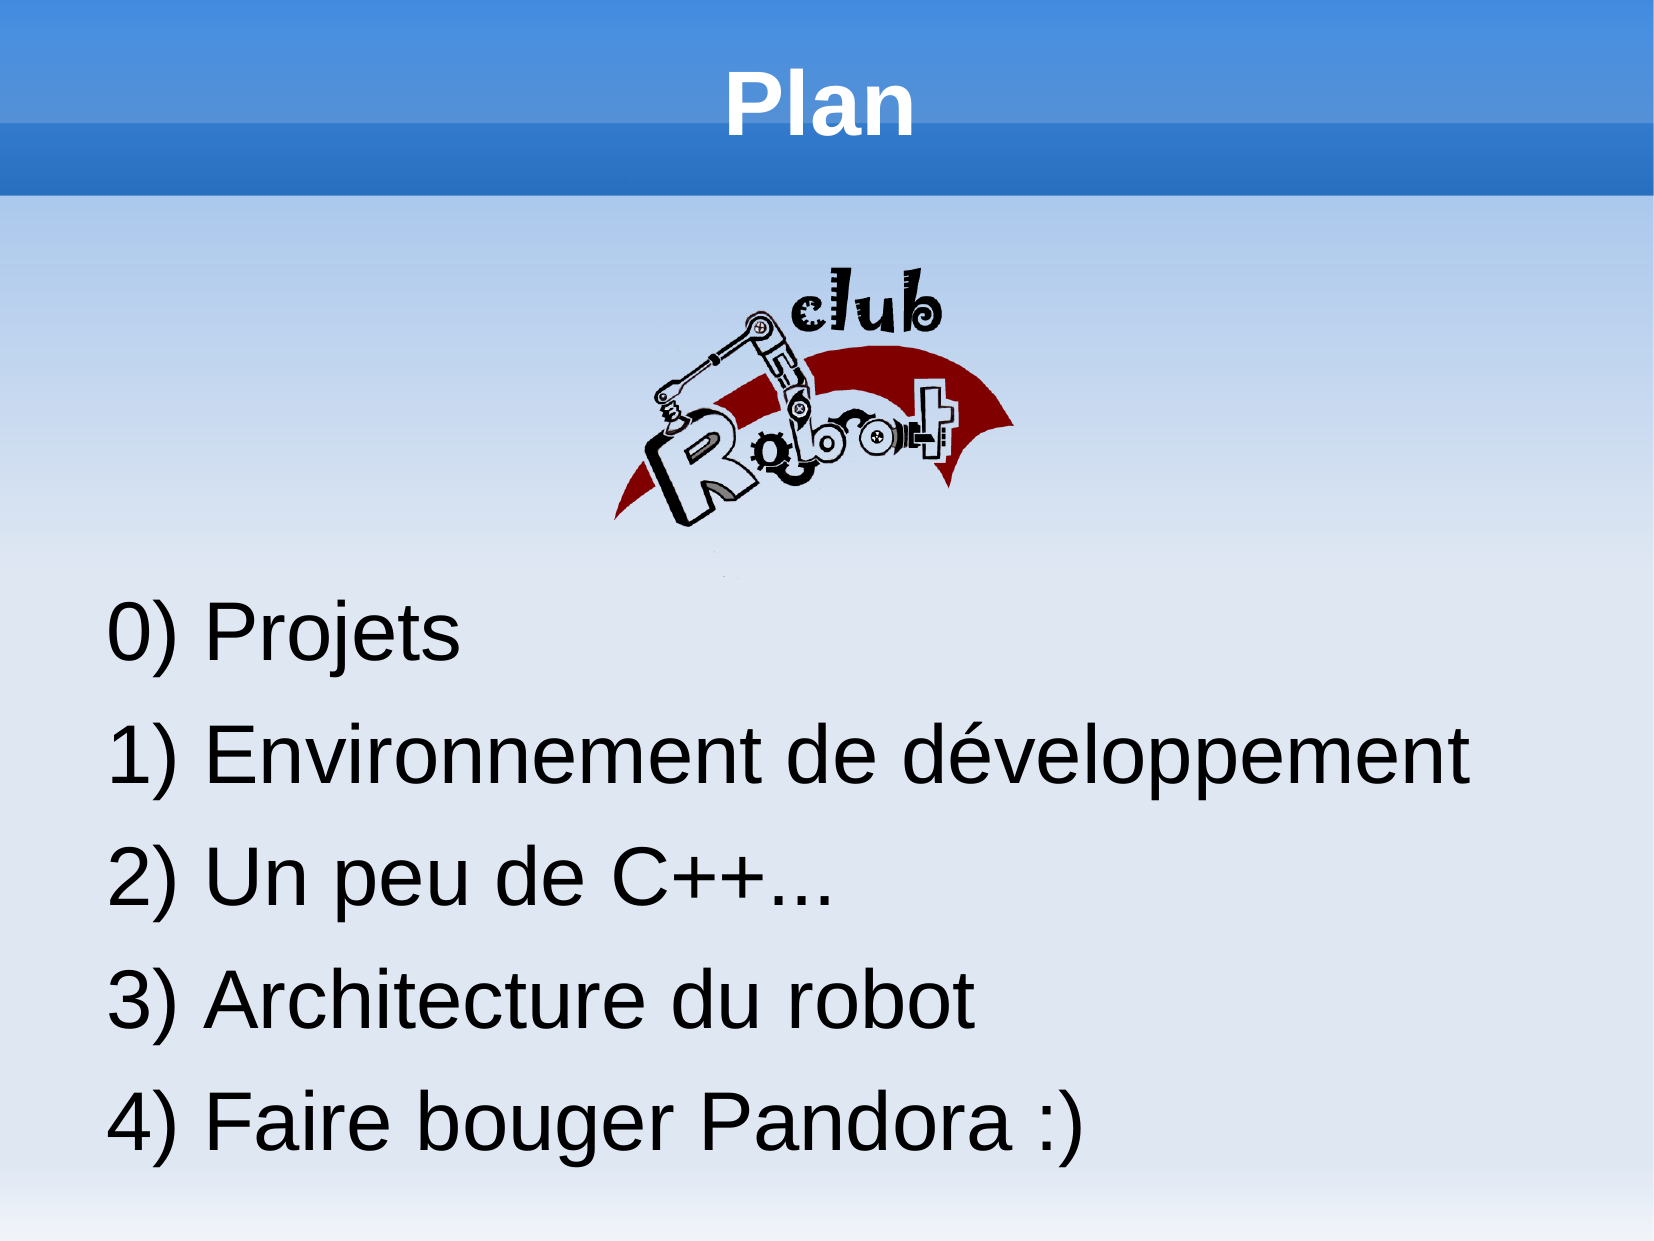

# Plan
0) Projets
1) Environnement de développement
2) Un peu de C++...
3) Architecture du robot
4) Faire bouger Pandora :)